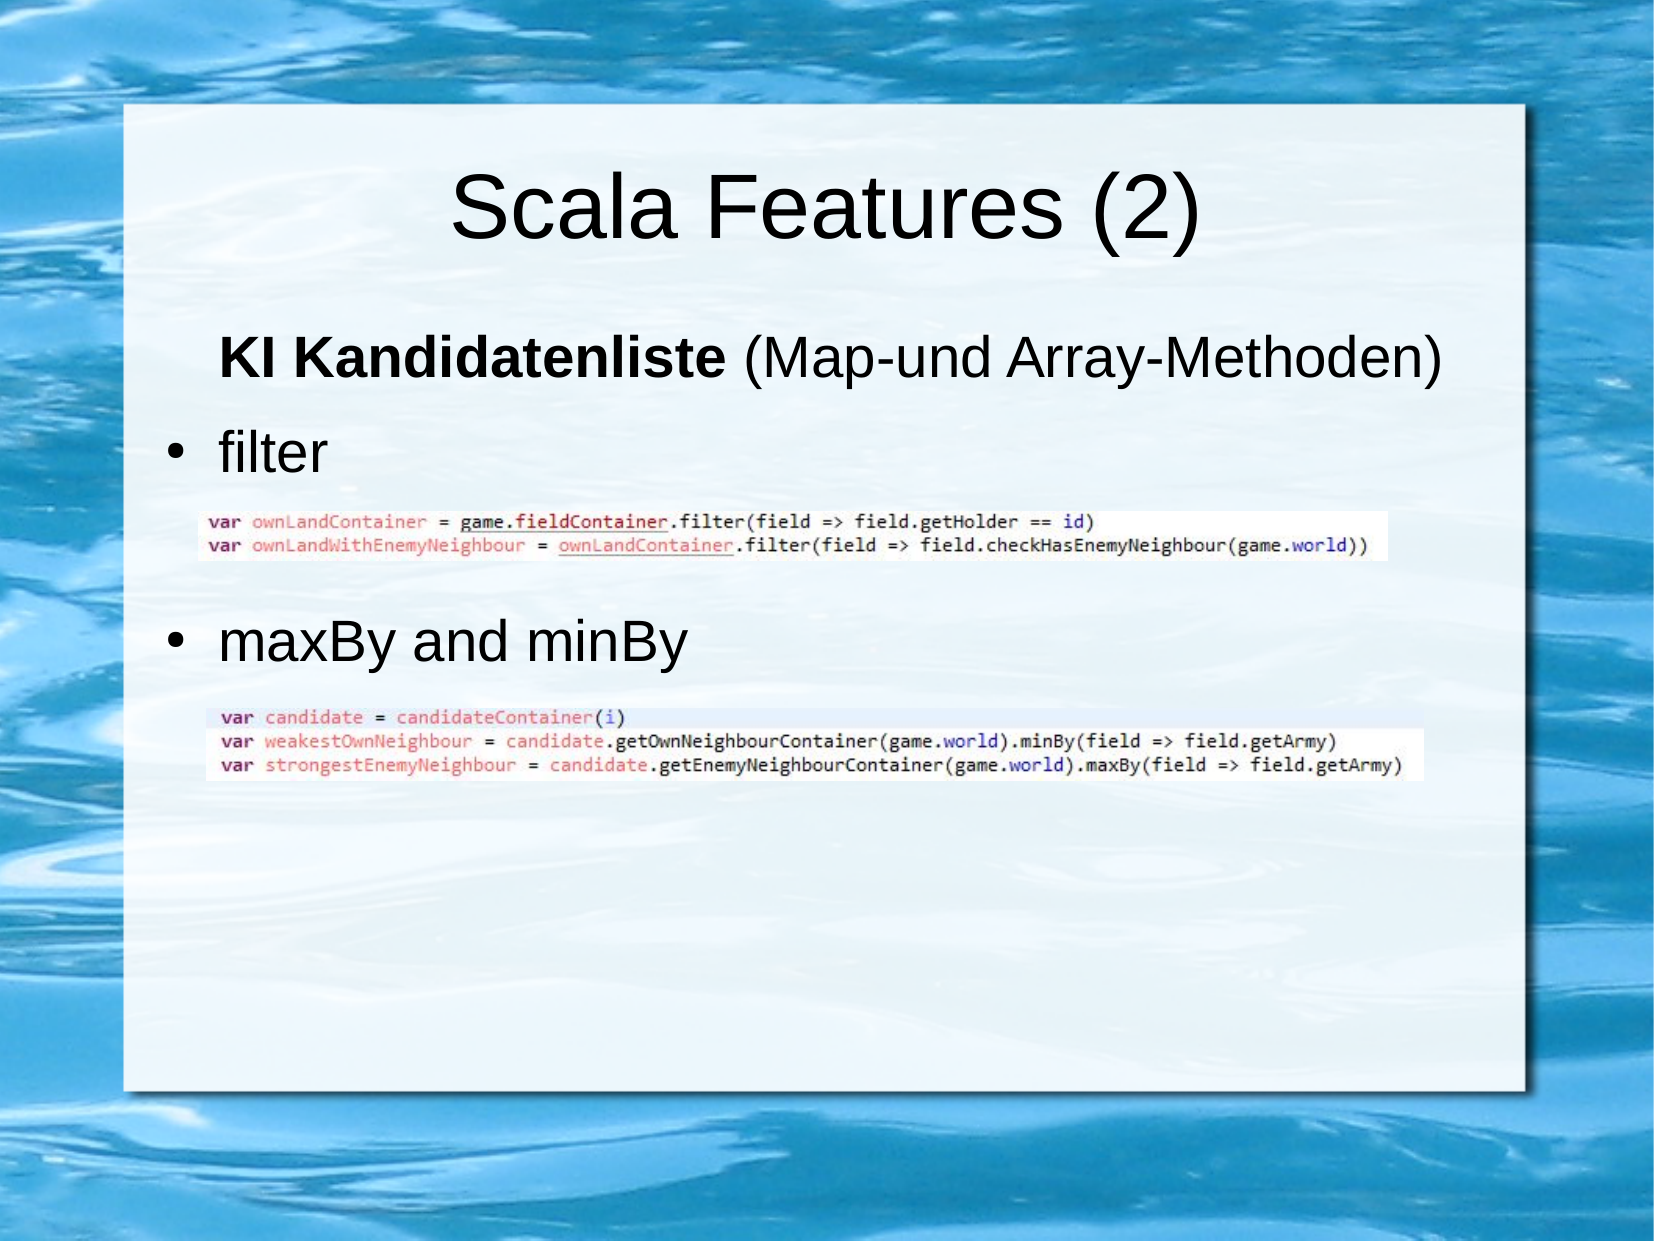

# Scala Features (2)
KI Kandidatenliste (Map-und Array-Methoden)
filter
maxBy and minBy